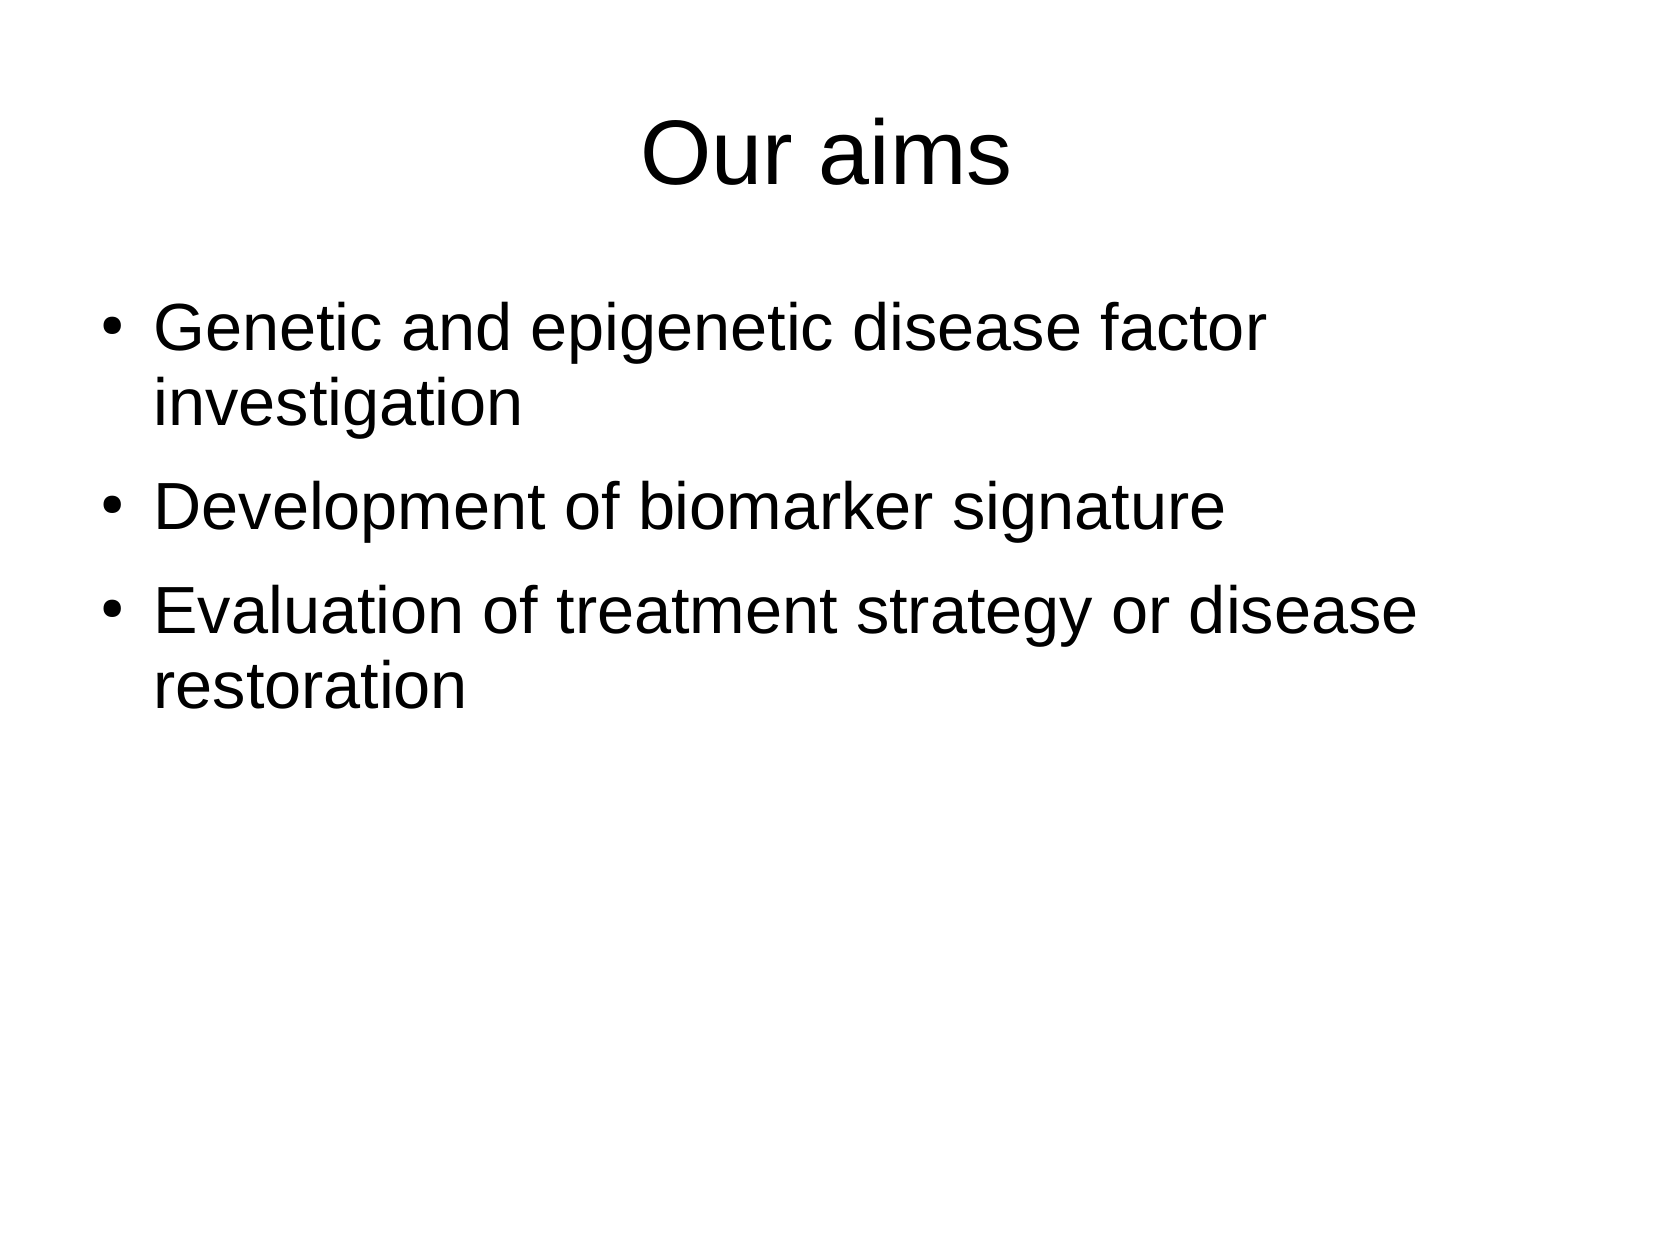

# Our aims
Genetic and epigenetic disease factor investigation
Development of biomarker signature
Evaluation of treatment strategy or disease restoration